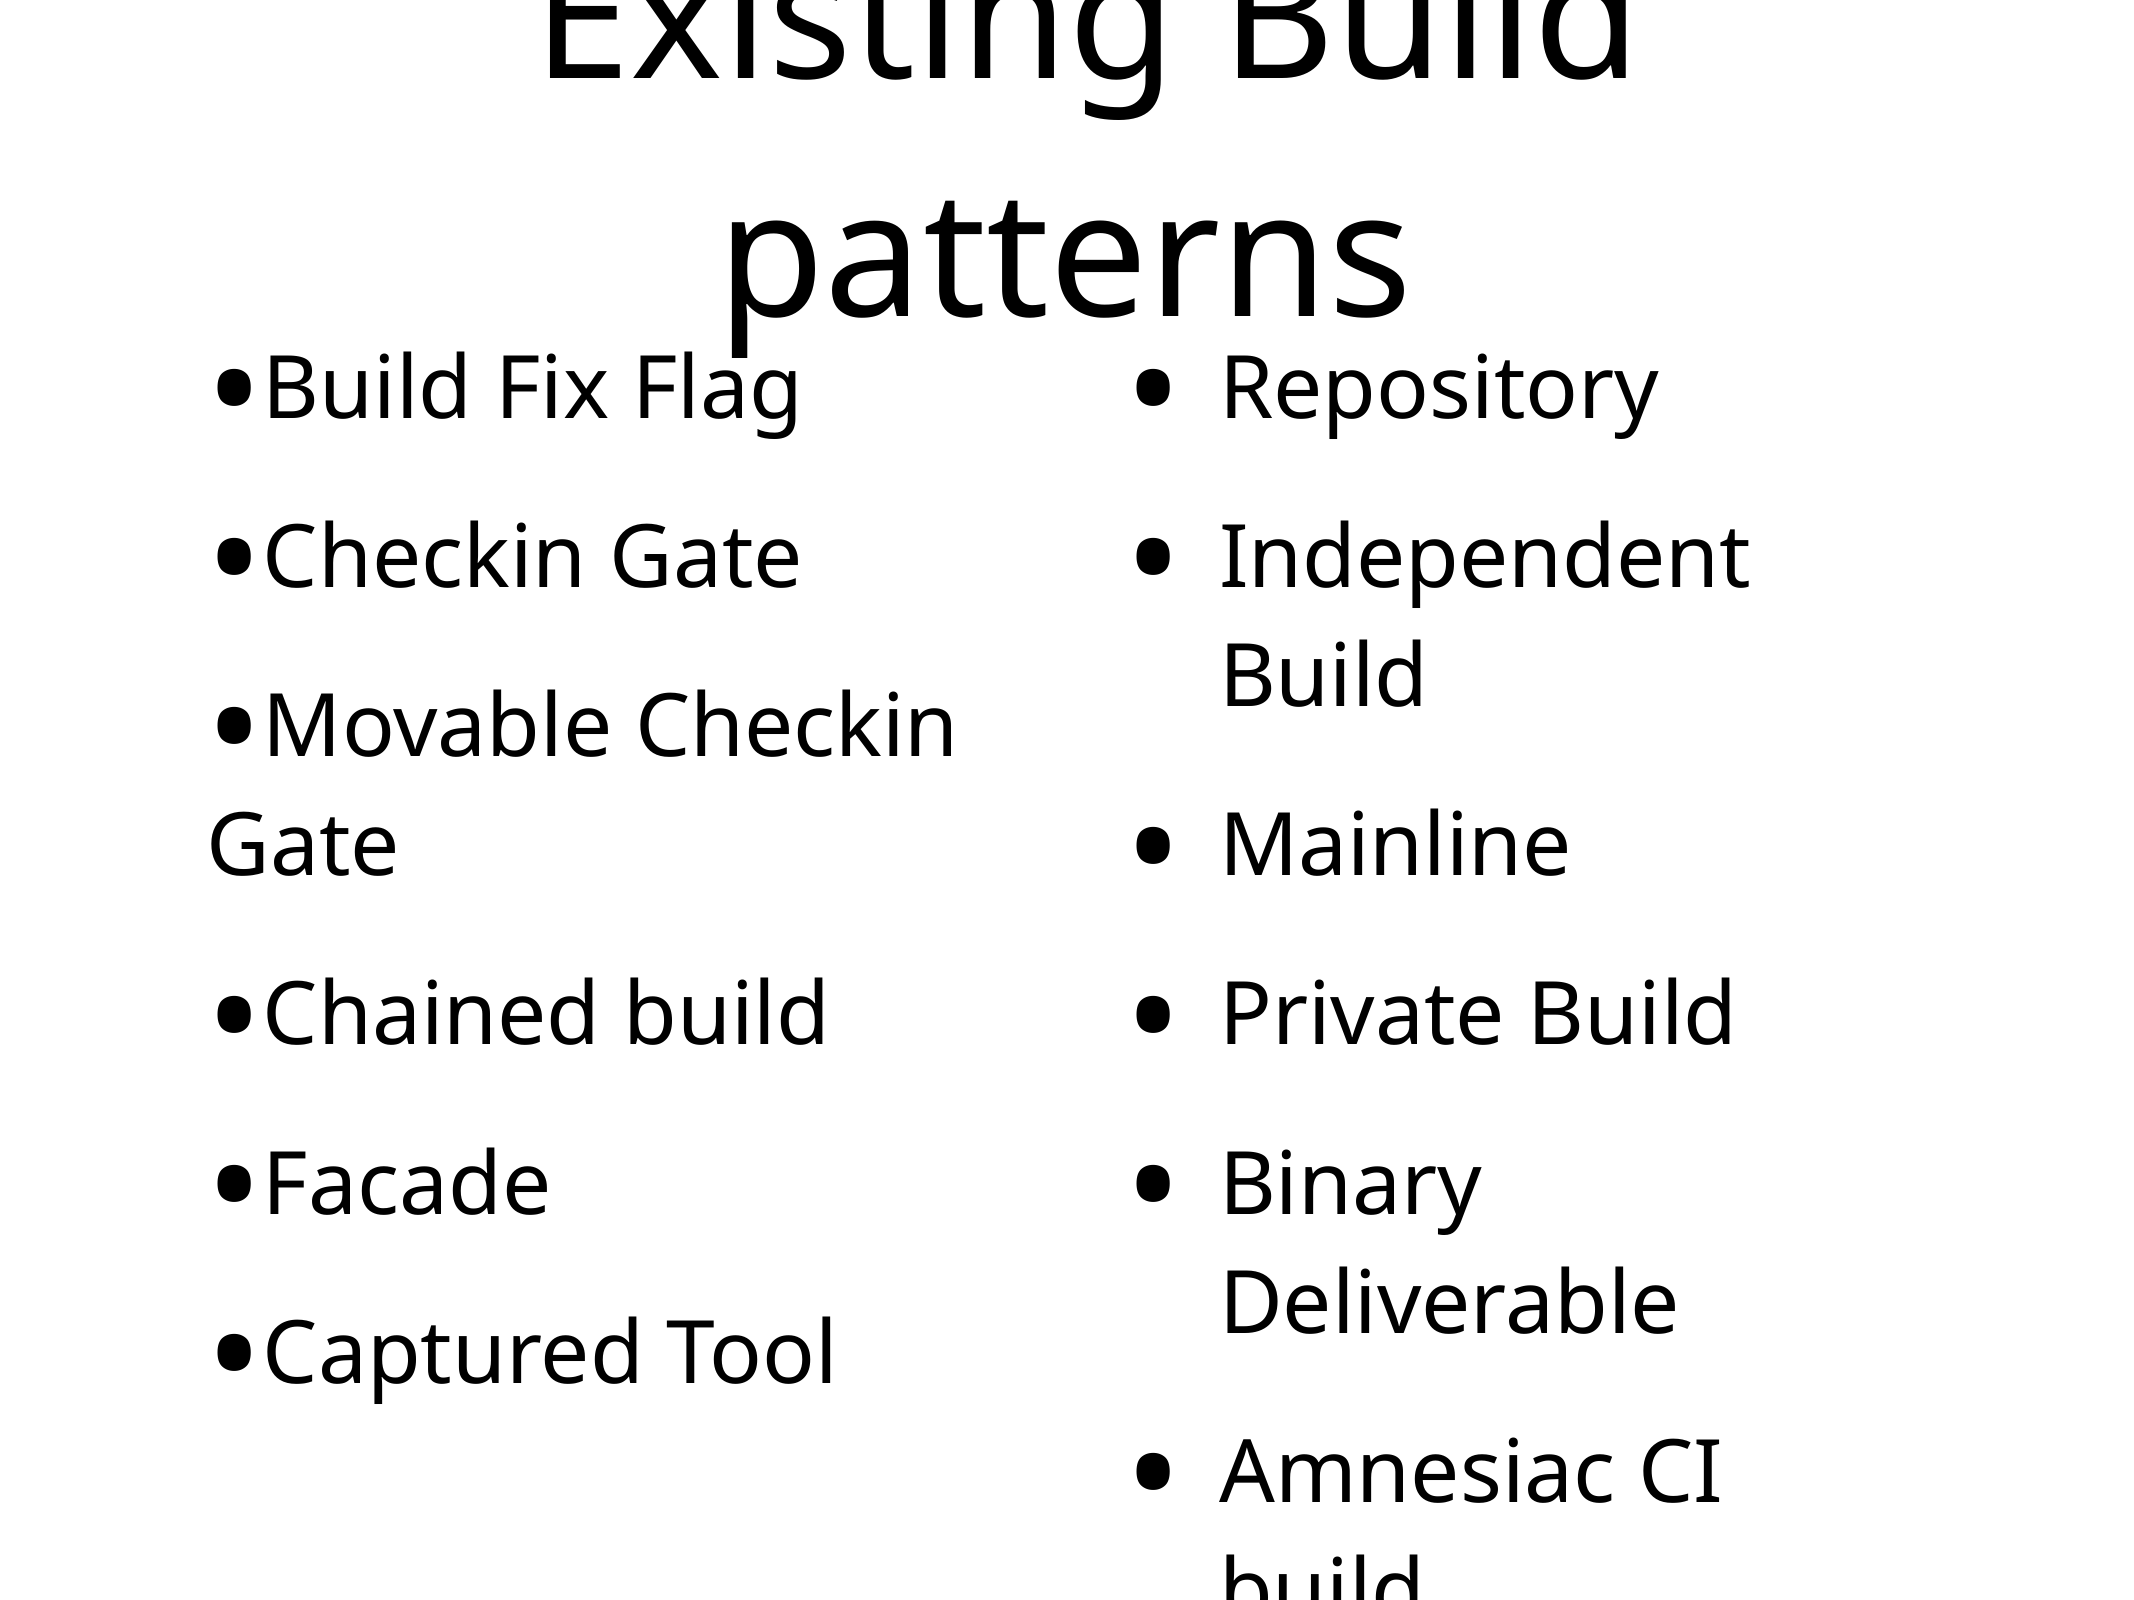

# Existing Build patterns
Build Fix Flag
Checkin Gate
Movable Checkin Gate
Chained build
Facade
Captured Tool
Repository
Independent Build
Mainline
Private Build
Binary Deliverable
Amnesiac CI build